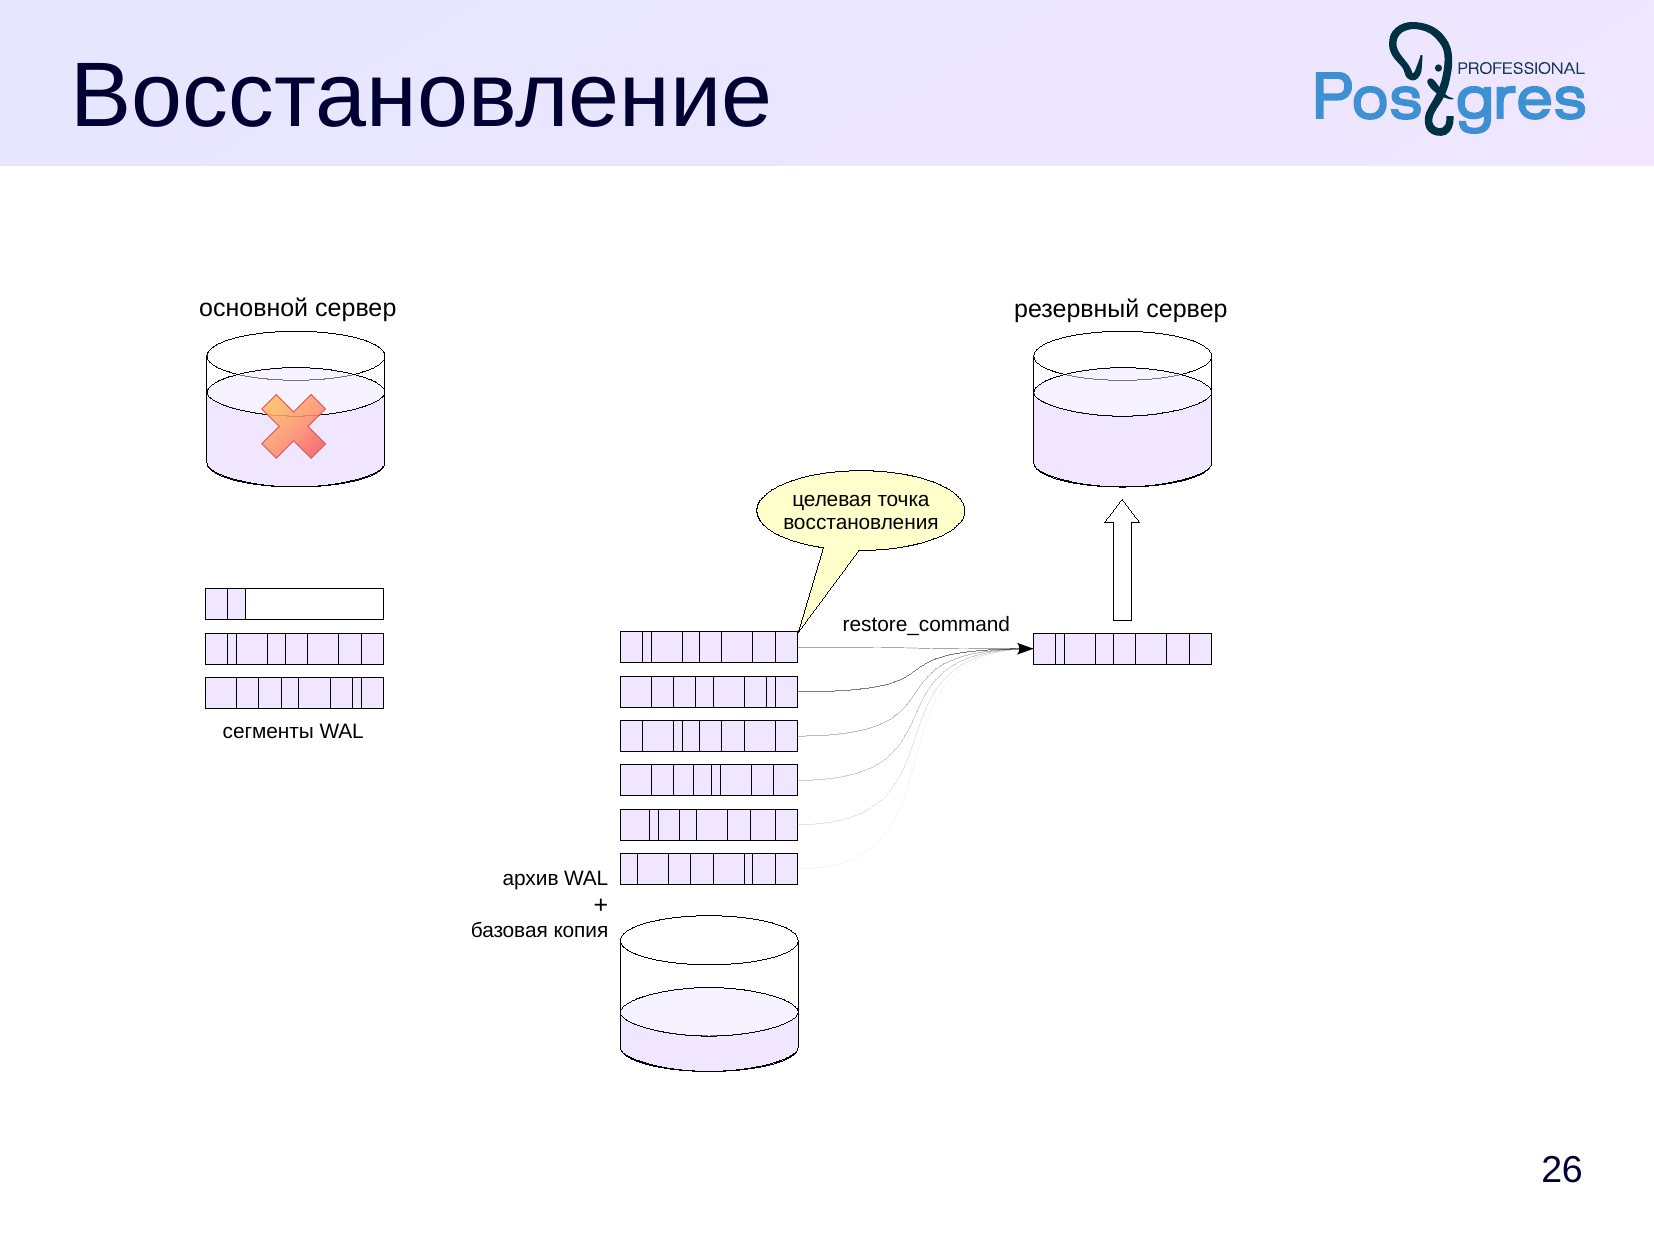

# Восстановление
основной сервер
резервный сервер
целевая точка
восстановления
restore_command
сегменты WAL
архив WAL
+
базовая копия